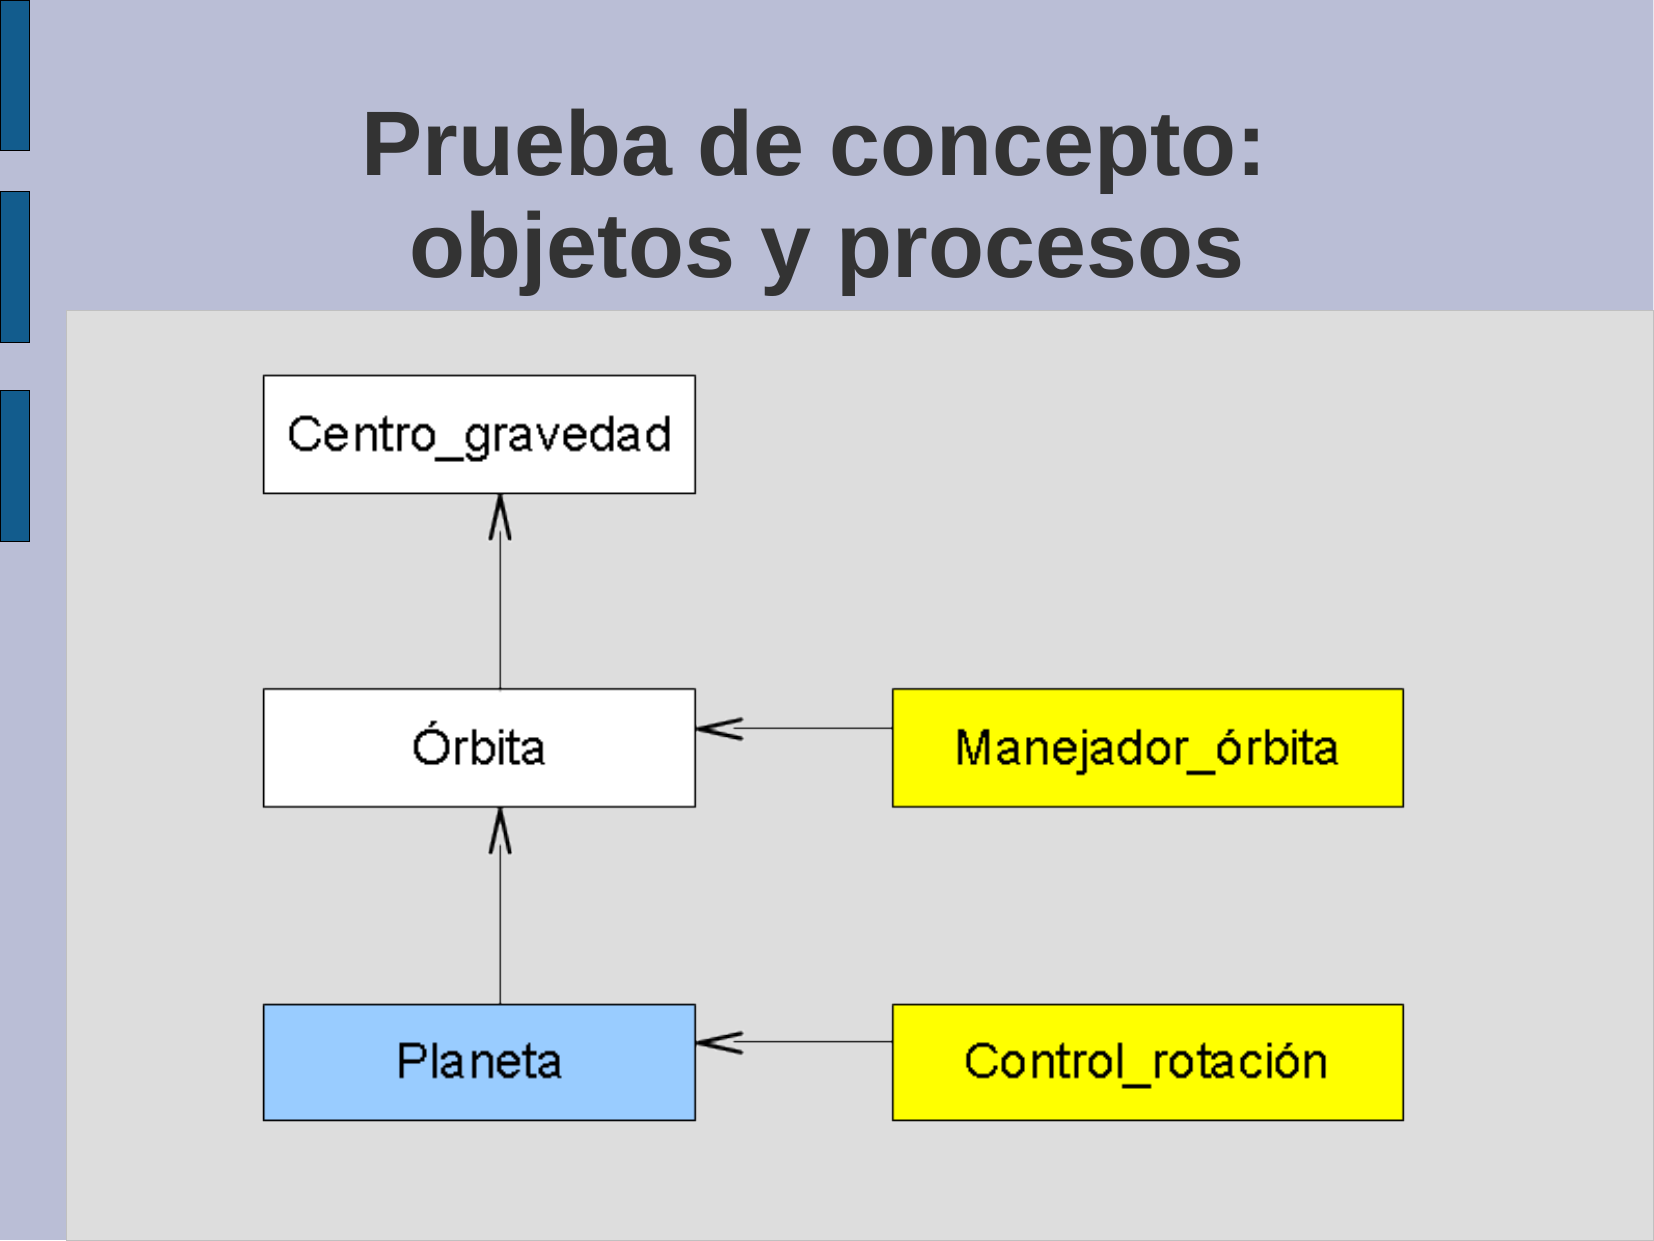

# Prueba de concepto: objetos y procesos